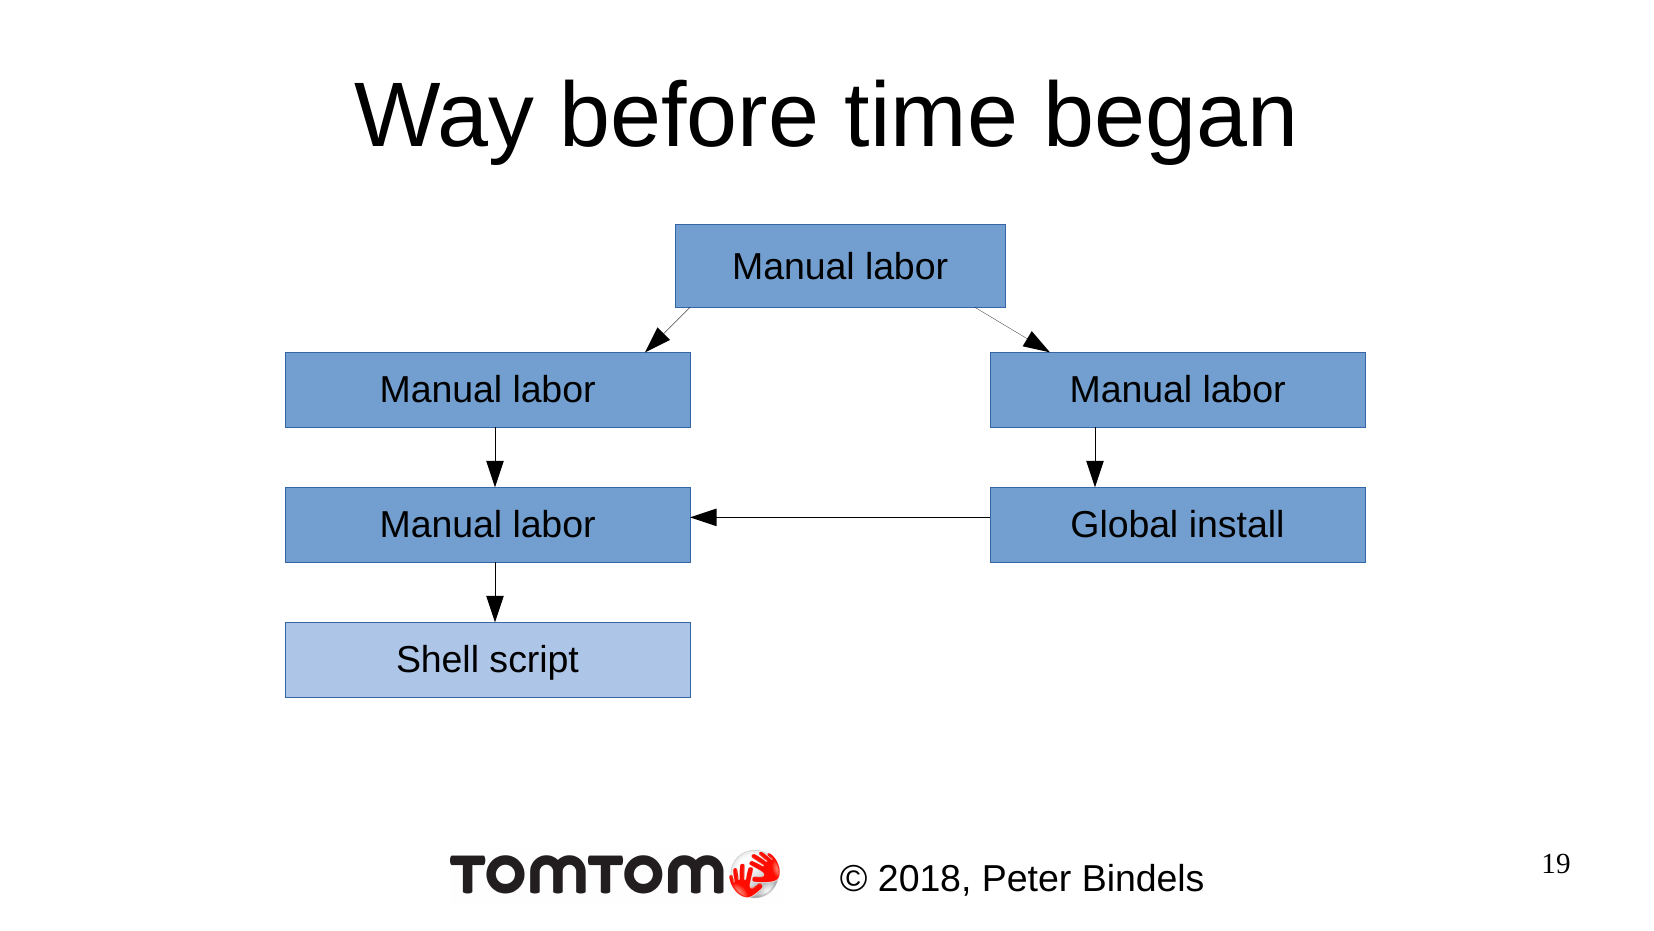

# Way before time began
Manual labor
Manual labor
Manual labor
Manual labor
Global install
Shell script
19